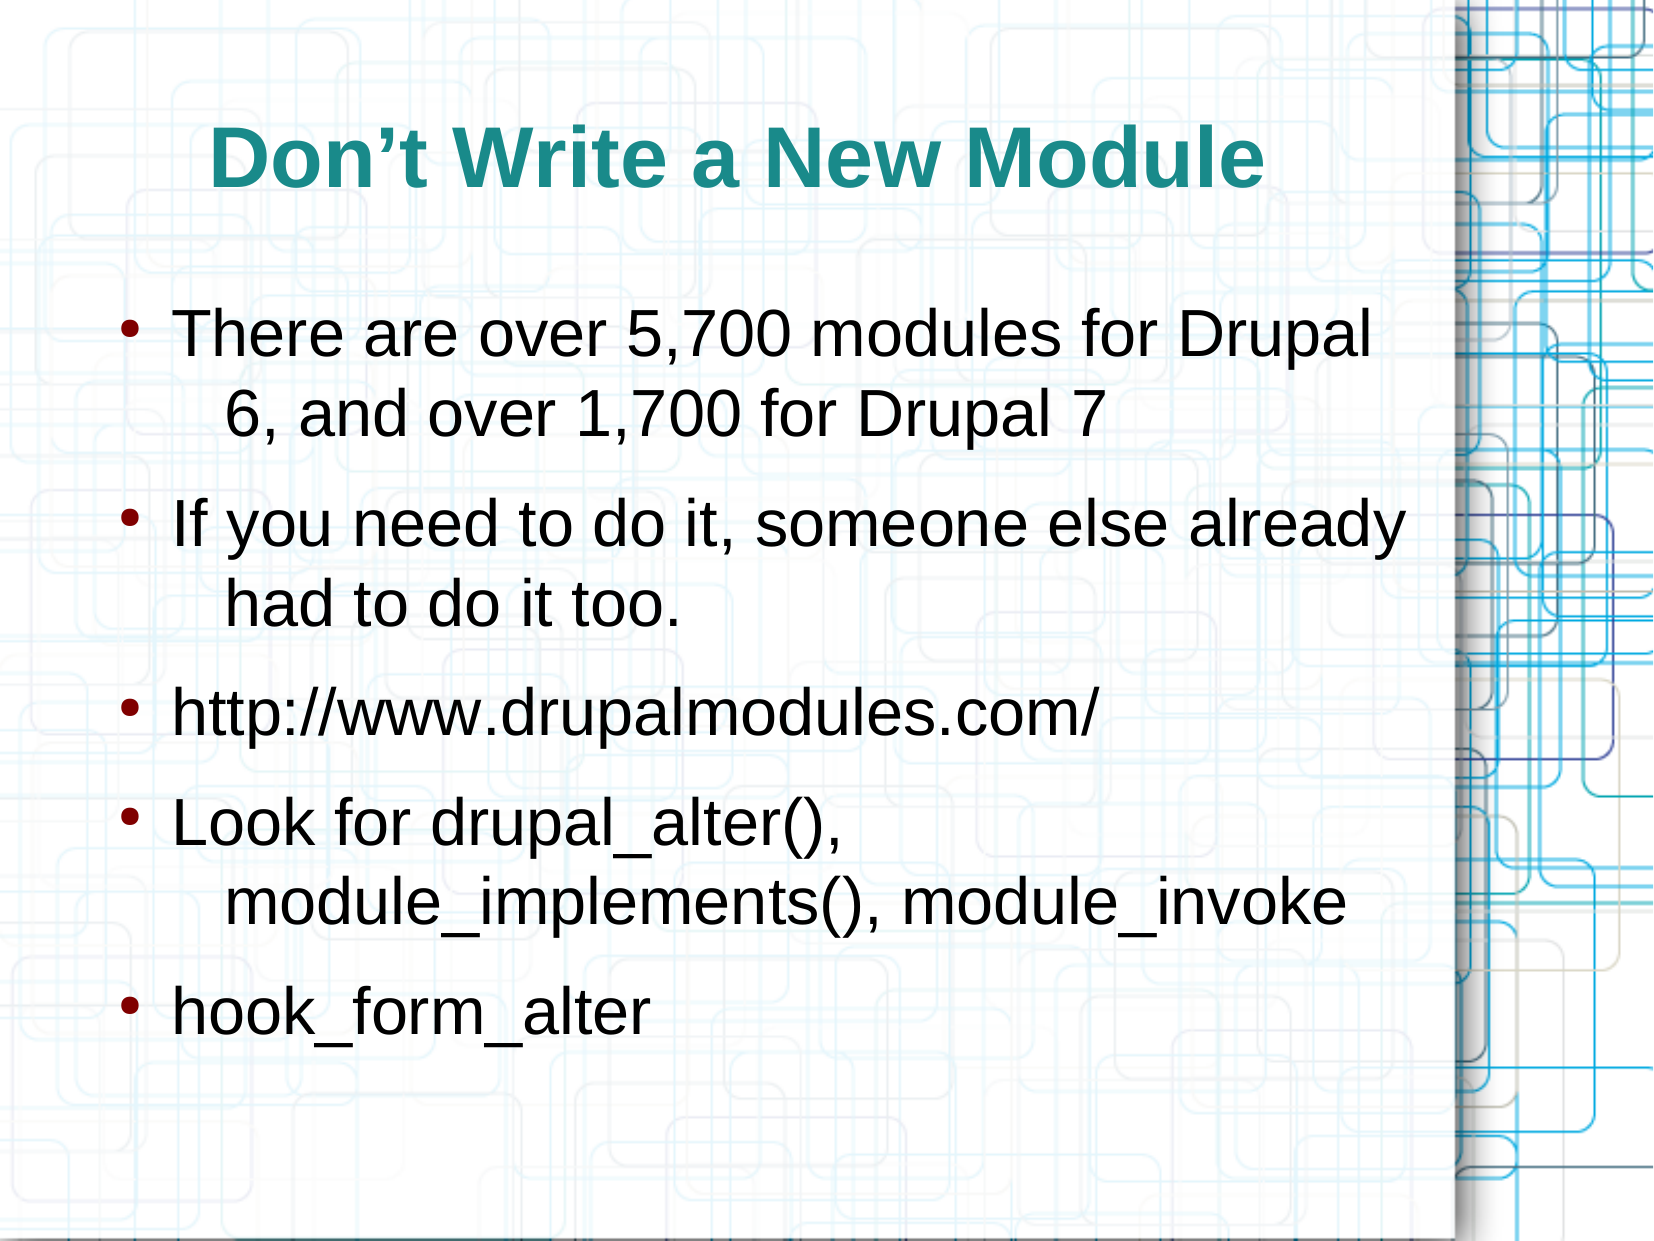

# Don’t Write a New Module
There are over 5,700 modules for Drupal 6, and over 1,700 for Drupal 7
If you need to do it, someone else already had to do it too.
http://www.drupalmodules.com/
Look for drupal_alter(), module_implements(), module_invoke
hook_form_alter